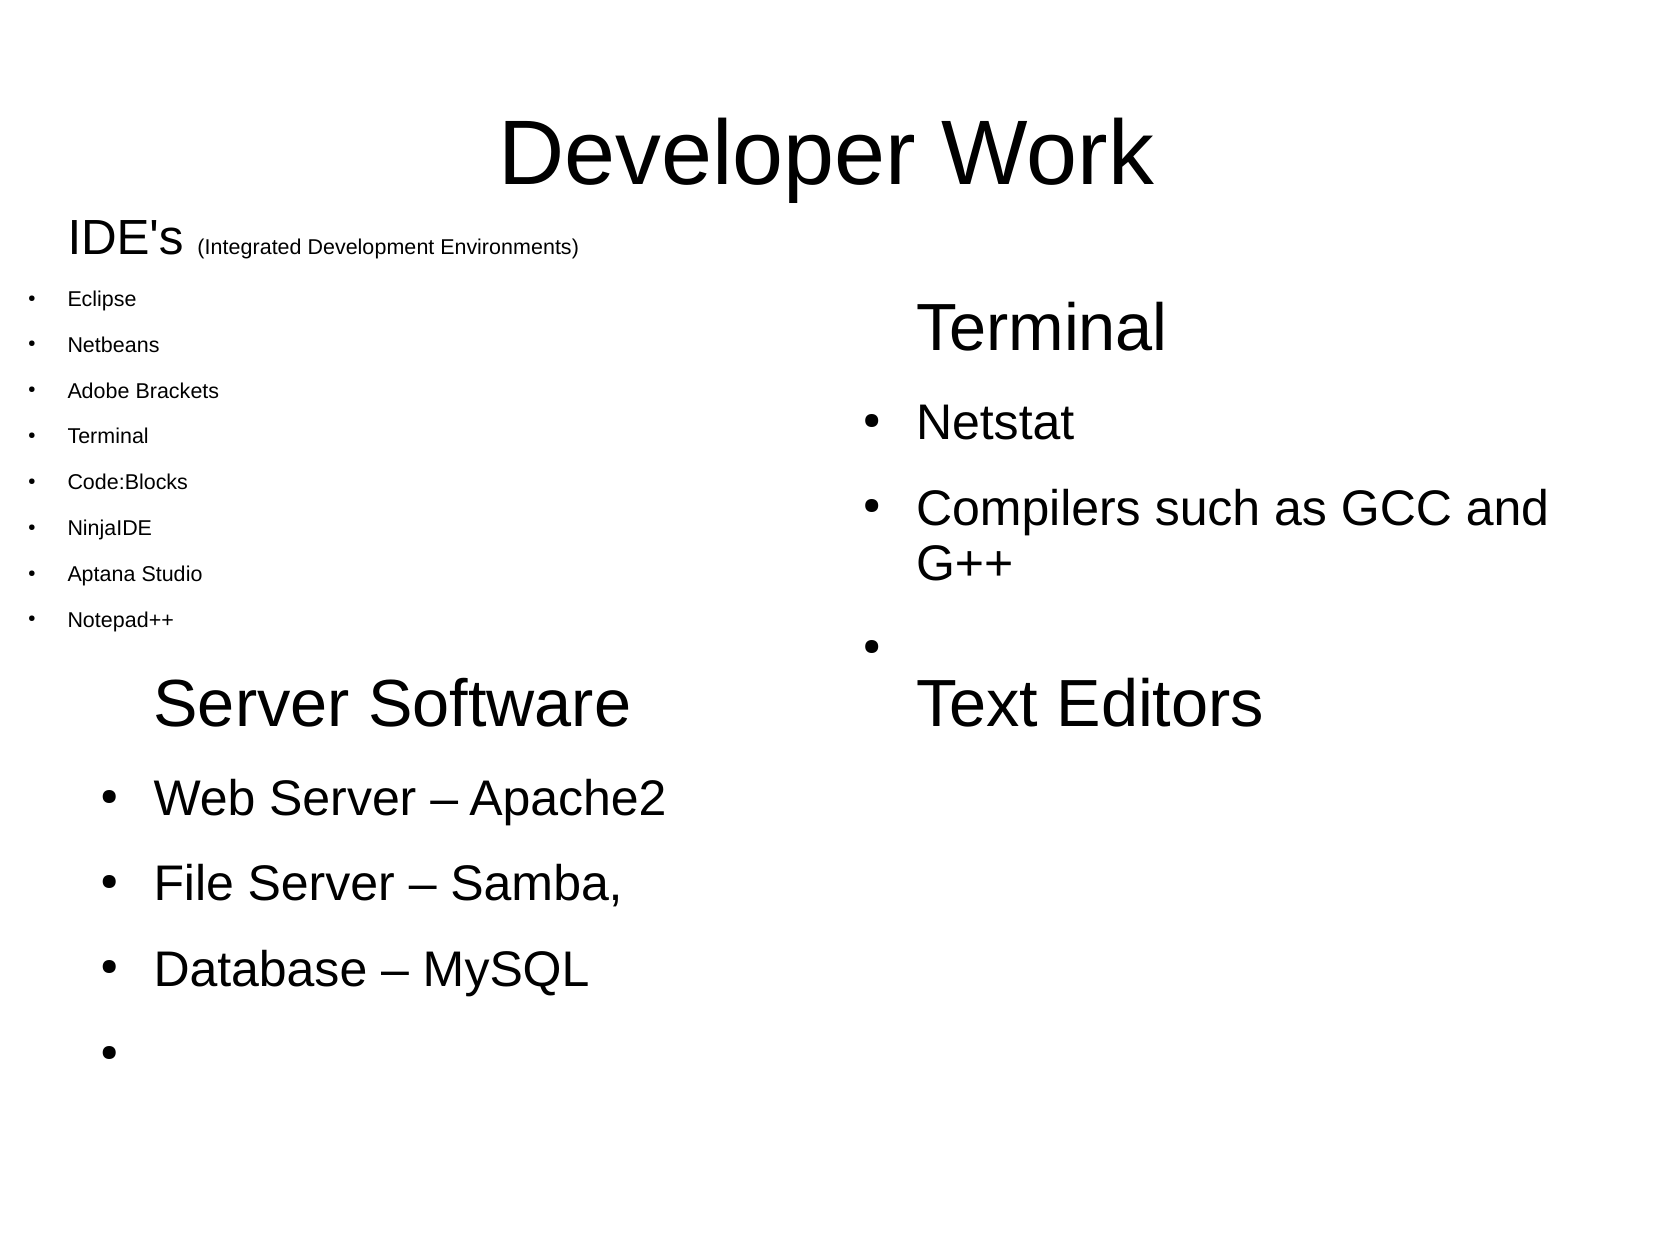

# Developer Work
IDE's (Integrated Development Environments)
Eclipse
Netbeans
Adobe Brackets
Terminal
Code:Blocks
NinjaIDE
Aptana Studio
Notepad++
Terminal
Netstat
Compilers such as GCC and G++
Server Software
Web Server – Apache2
File Server – Samba,
Database – MySQL
Text Editors